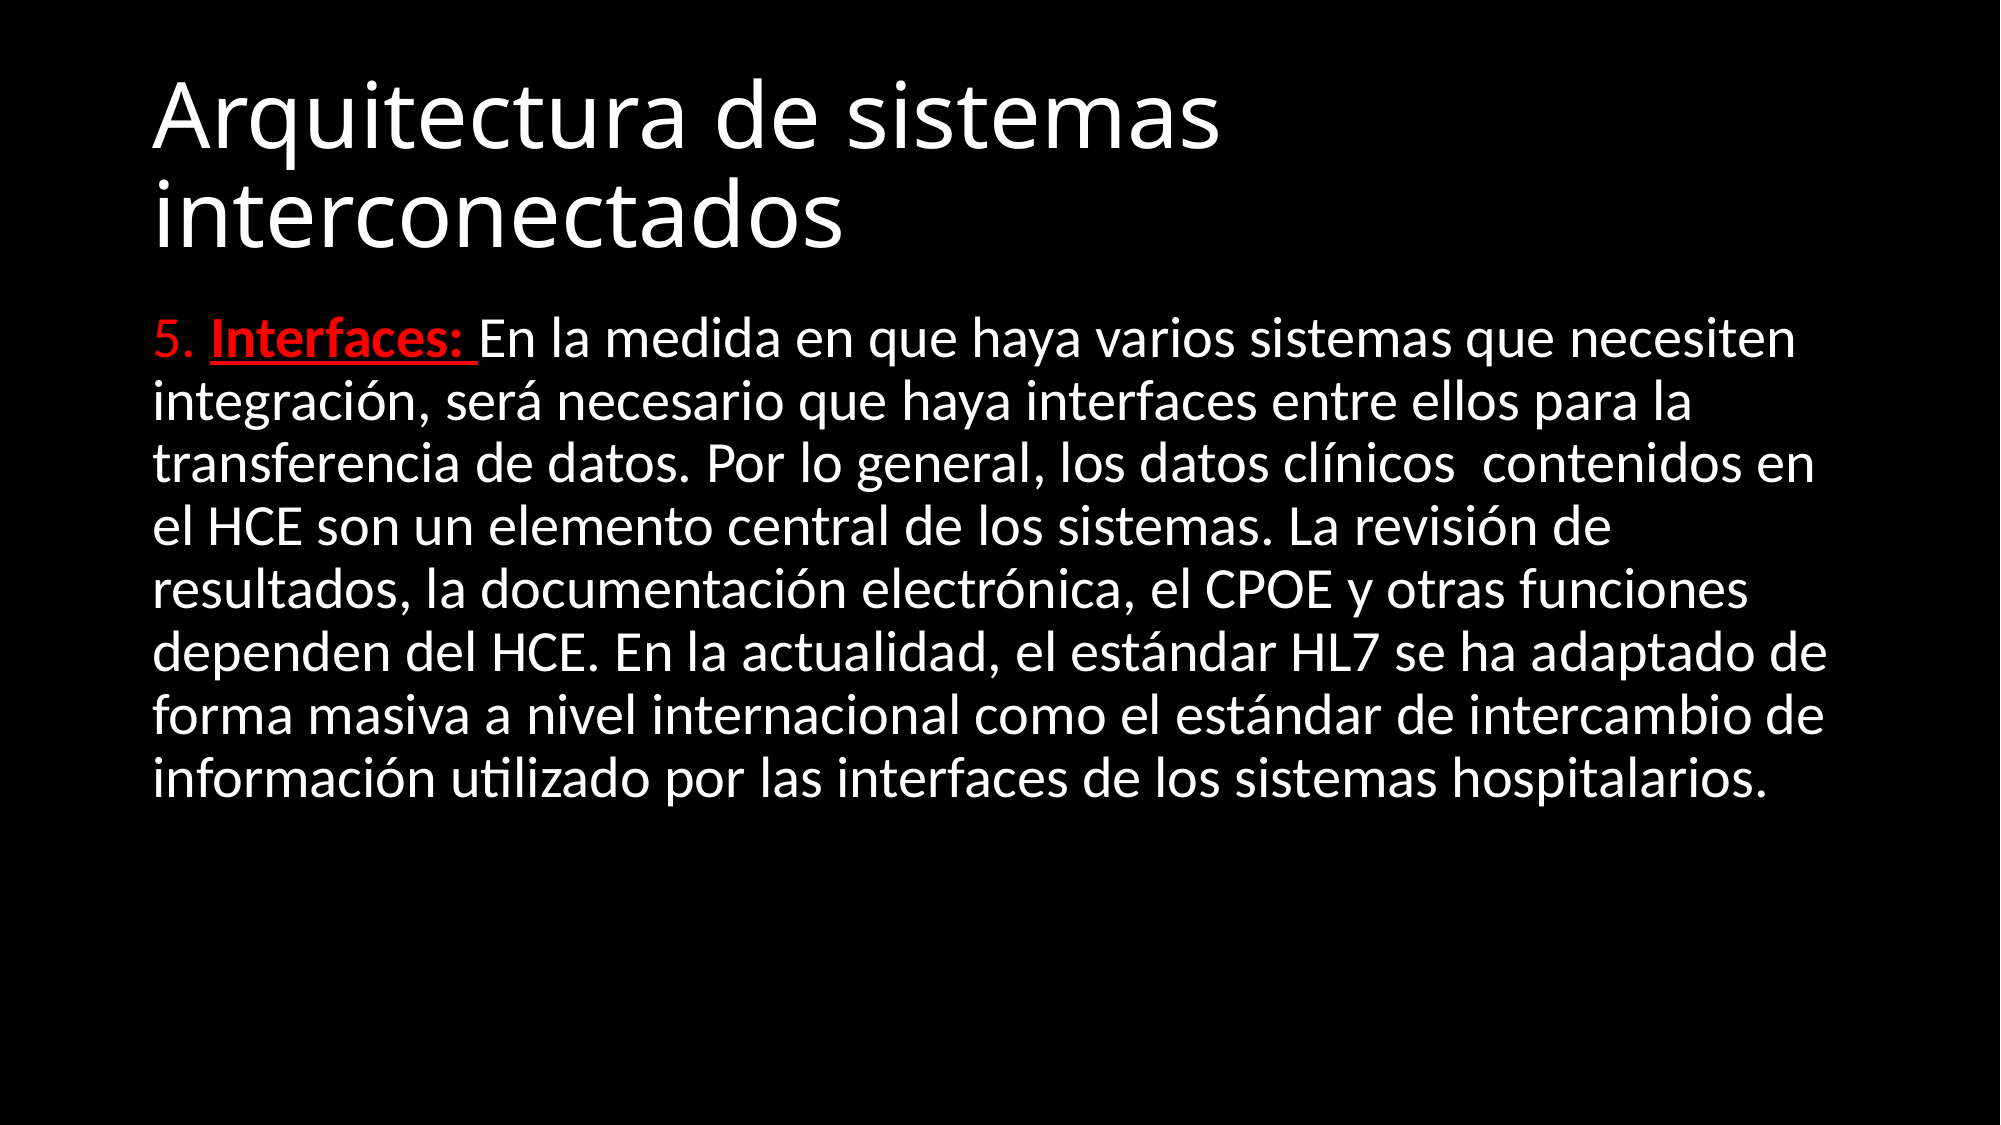

# Arquitectura de sistemas interconectados
5. Interfaces: En la medida en que haya varios sistemas que necesiten integración, será necesario que haya interfaces entre ellos para la transferencia de datos. Por lo general, los datos clínicos contenidos en el HCE son un elemento central de los sistemas. La revisión de resultados, la documentación electrónica, el CPOE y otras funciones dependen del HCE. En la actualidad, el estándar HL7 se ha adaptado de forma masiva a nivel internacional como el estándar de intercambio de información utilizado por las interfaces de los sistemas hospitalarios.